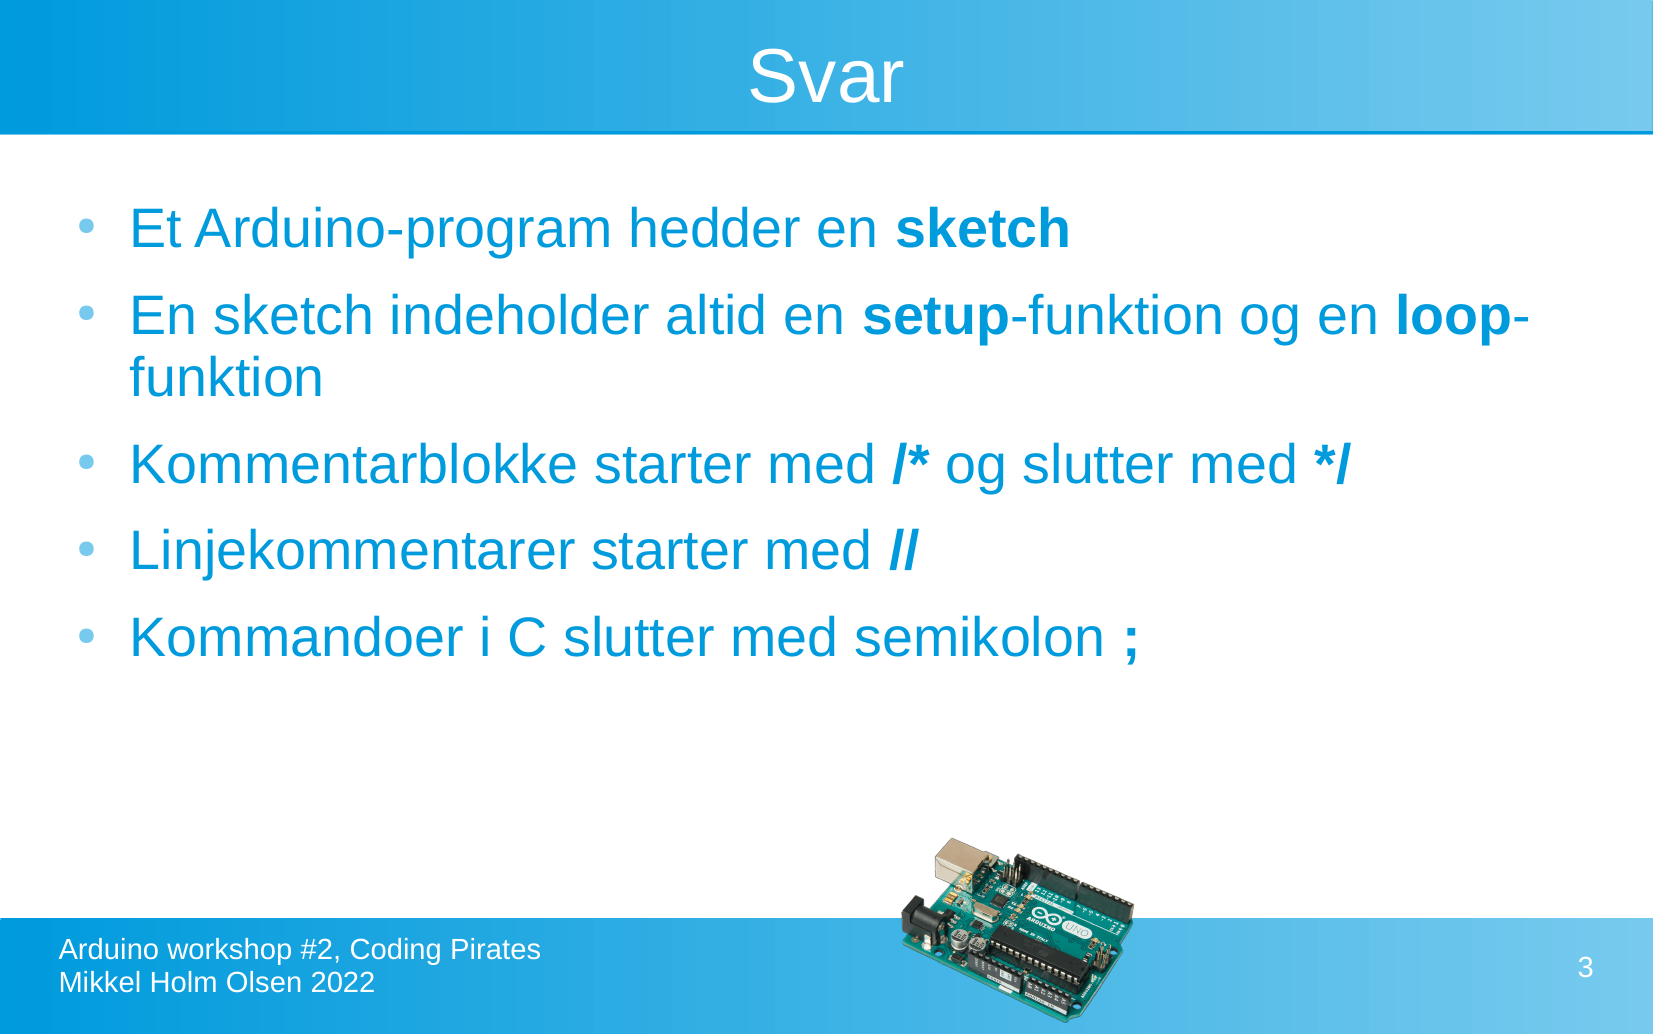

# Svar
Et Arduino-program hedder en sketch
En sketch indeholder altid en setup-funktion og en loop-funktion
Kommentarblokke starter med /* og slutter med */
Linjekommentarer starter med //
Kommandoer i C slutter med semikolon ;
3